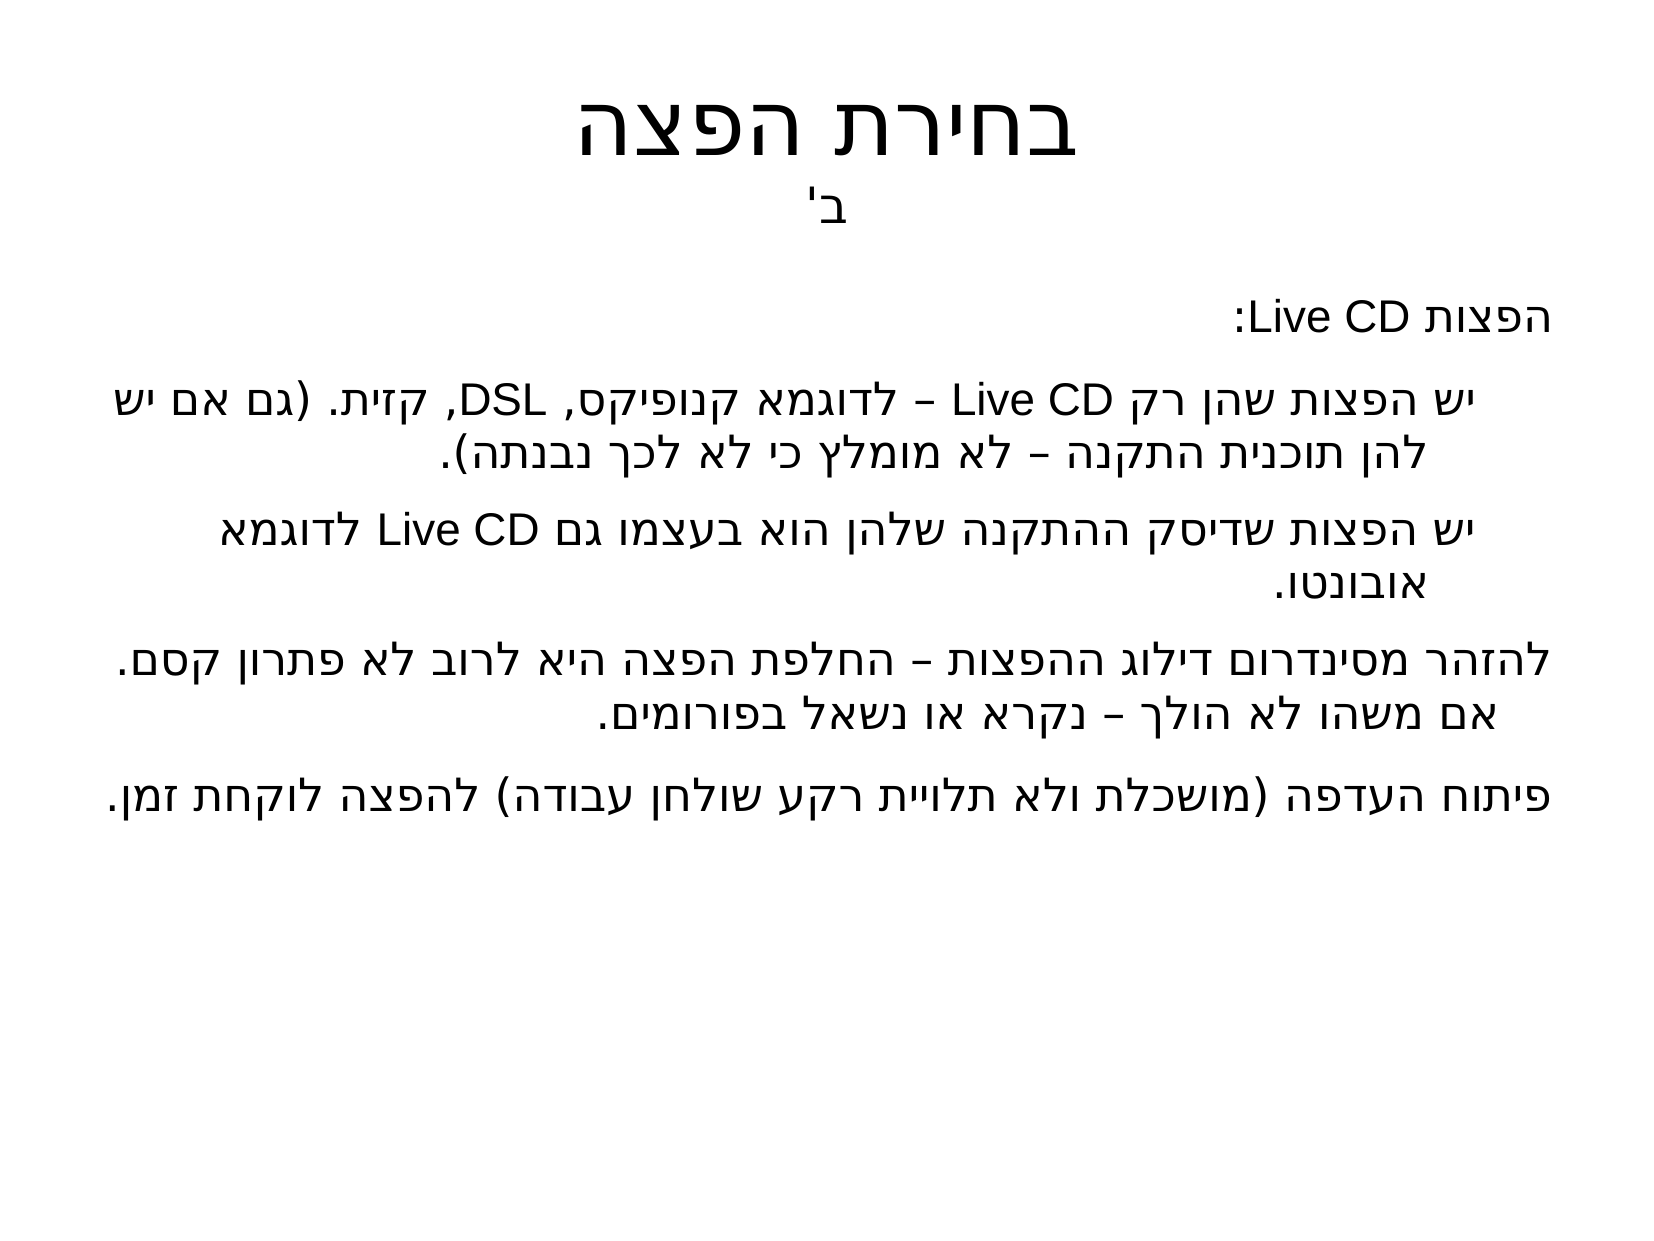

# בחירת הפצה ב'
הפצות Live CD:
יש הפצות שהן רק Live CD – לדוגמא קנופיקס, DSL, קזית. (גם אם יש להן תוכנית התקנה – לא מומלץ כי לא לכך נבנתה).
יש הפצות שדיסק ההתקנה שלהן הוא בעצמו גם Live CD לדוגמא אובונטו.
להזהר מסינדרום דילוג ההפצות – החלפת הפצה היא לרוב לא פתרון קסם. אם משהו לא הולך – נקרא או נשאל בפורומים.
פיתוח העדפה (מושכלת ולא תלויית רקע שולחן עבודה) להפצה לוקחת זמן.